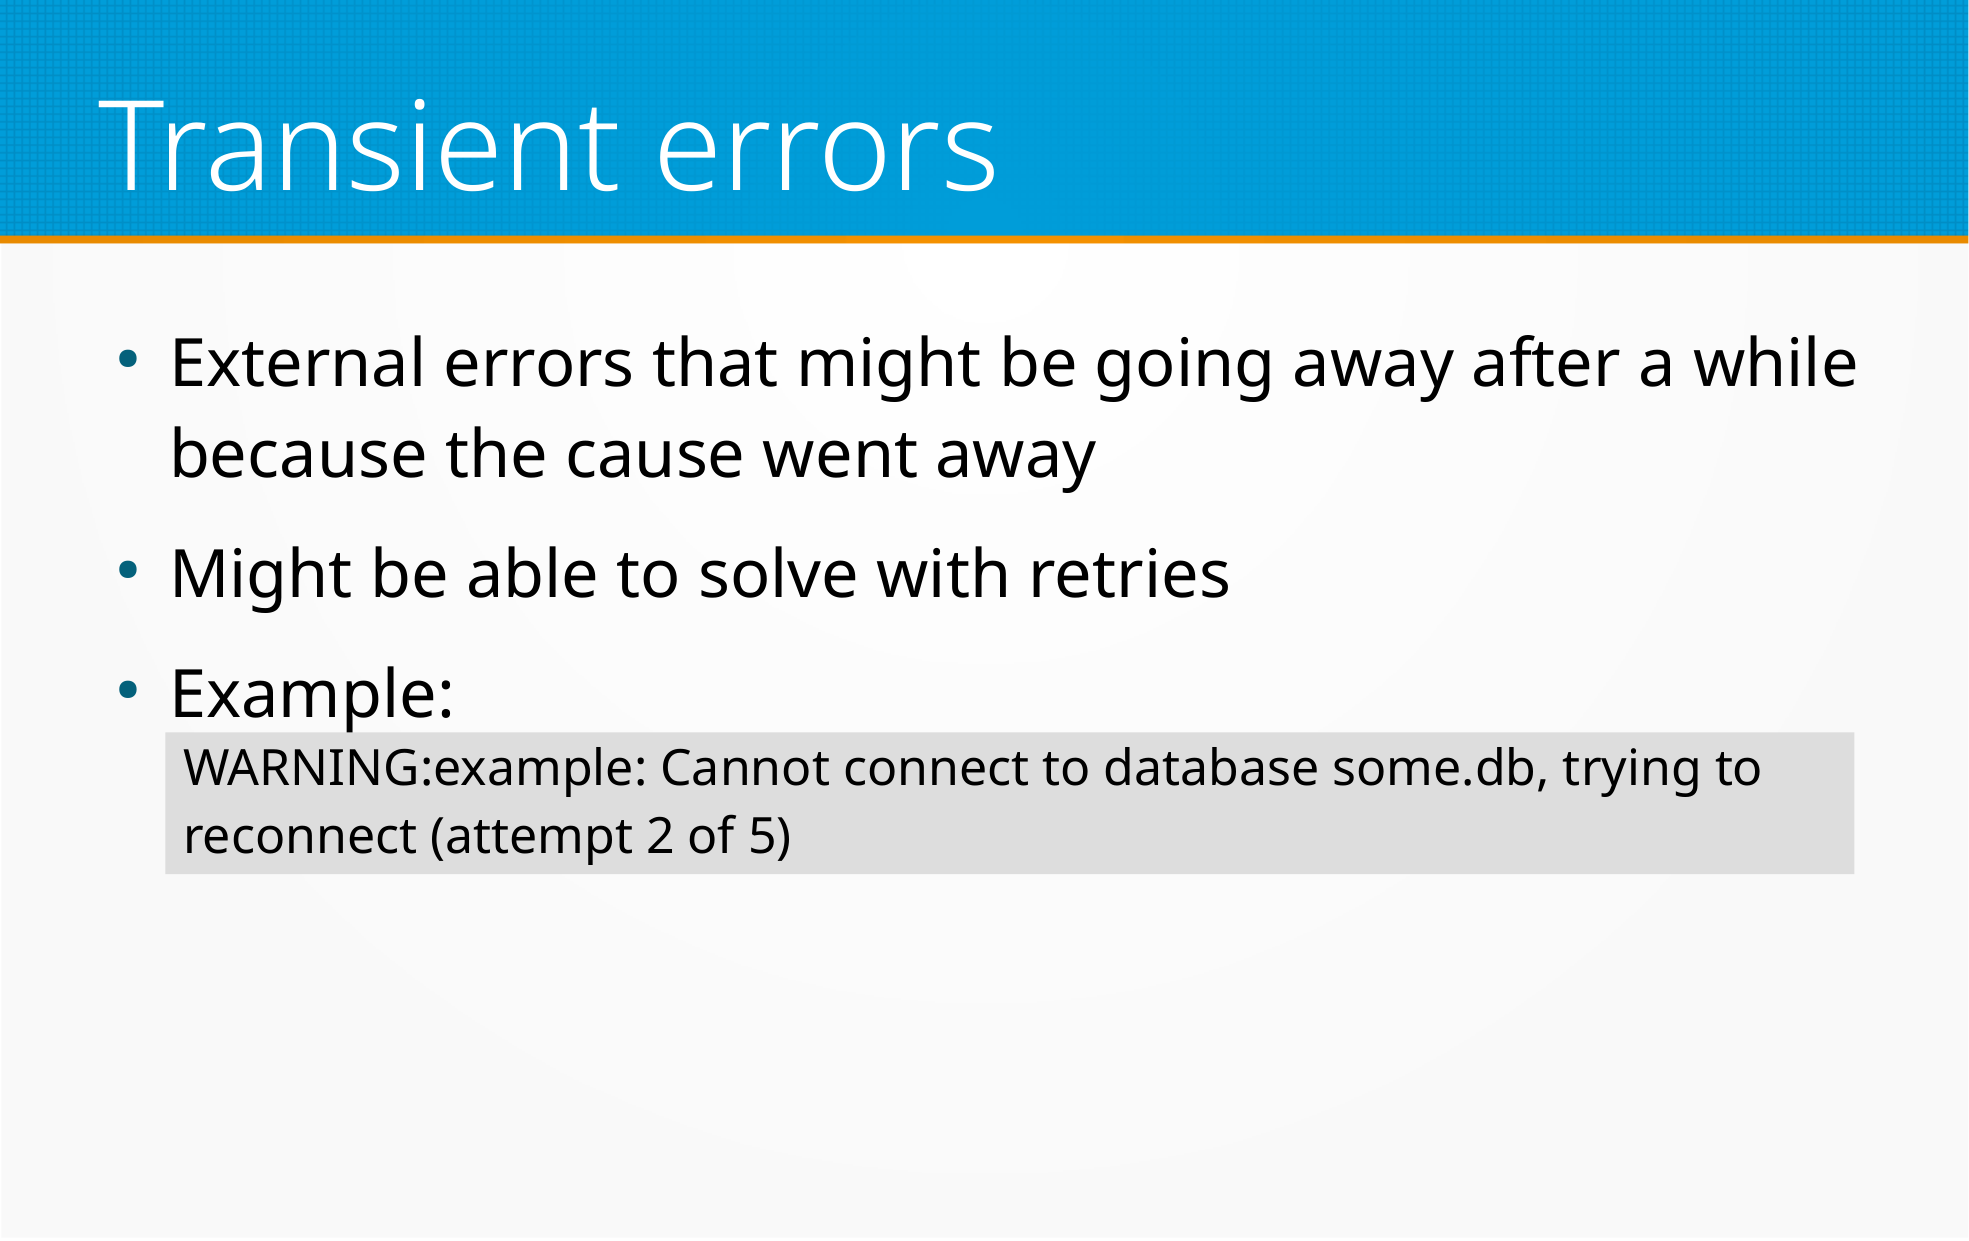

# Transient errors
External errors that might be going away after a while because the cause went away
Might be able to solve with retries
Example:
WARNING:example: Cannot connect to database some.db, trying to reconnect (attempt 2 of 5)